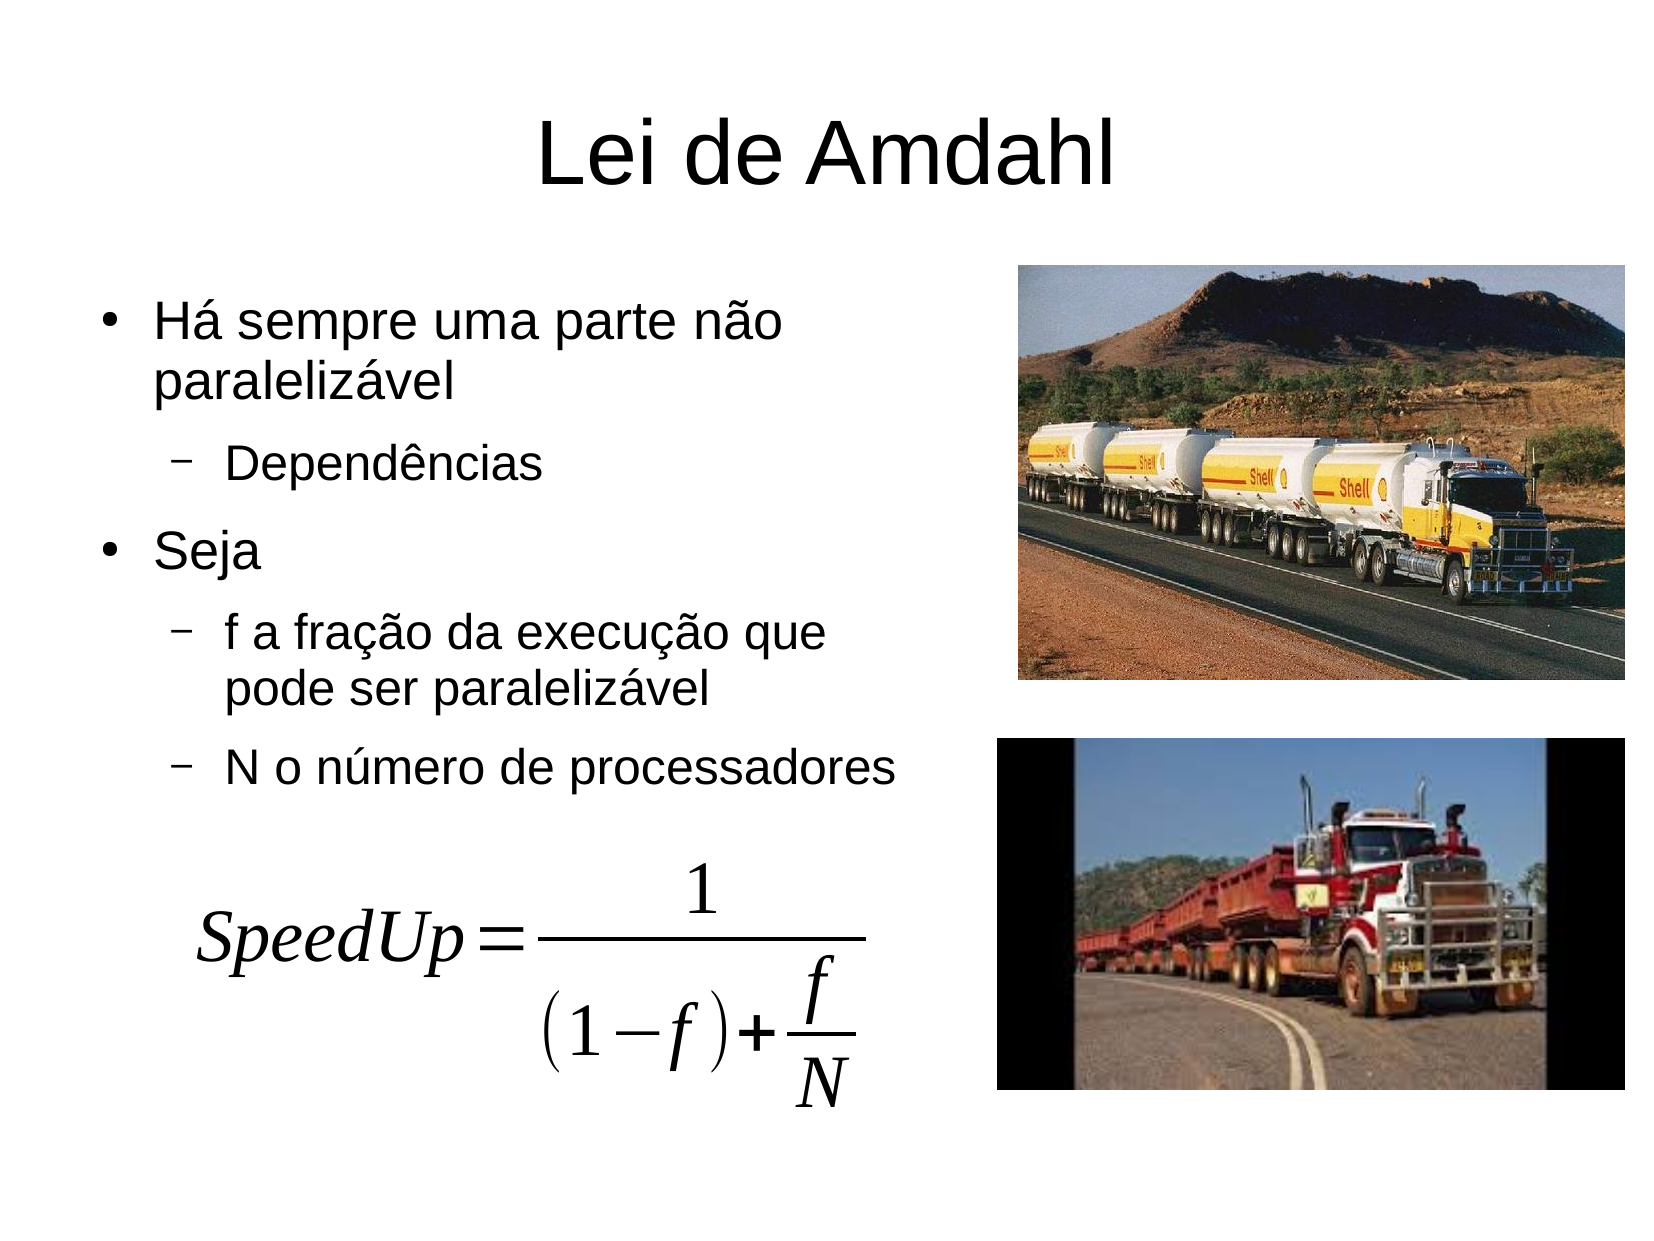

# Lei de Amdahl
Há sempre uma parte não paralelizável
Dependências
Seja
f a fração da execução que pode ser paralelizável
N o número de processadores